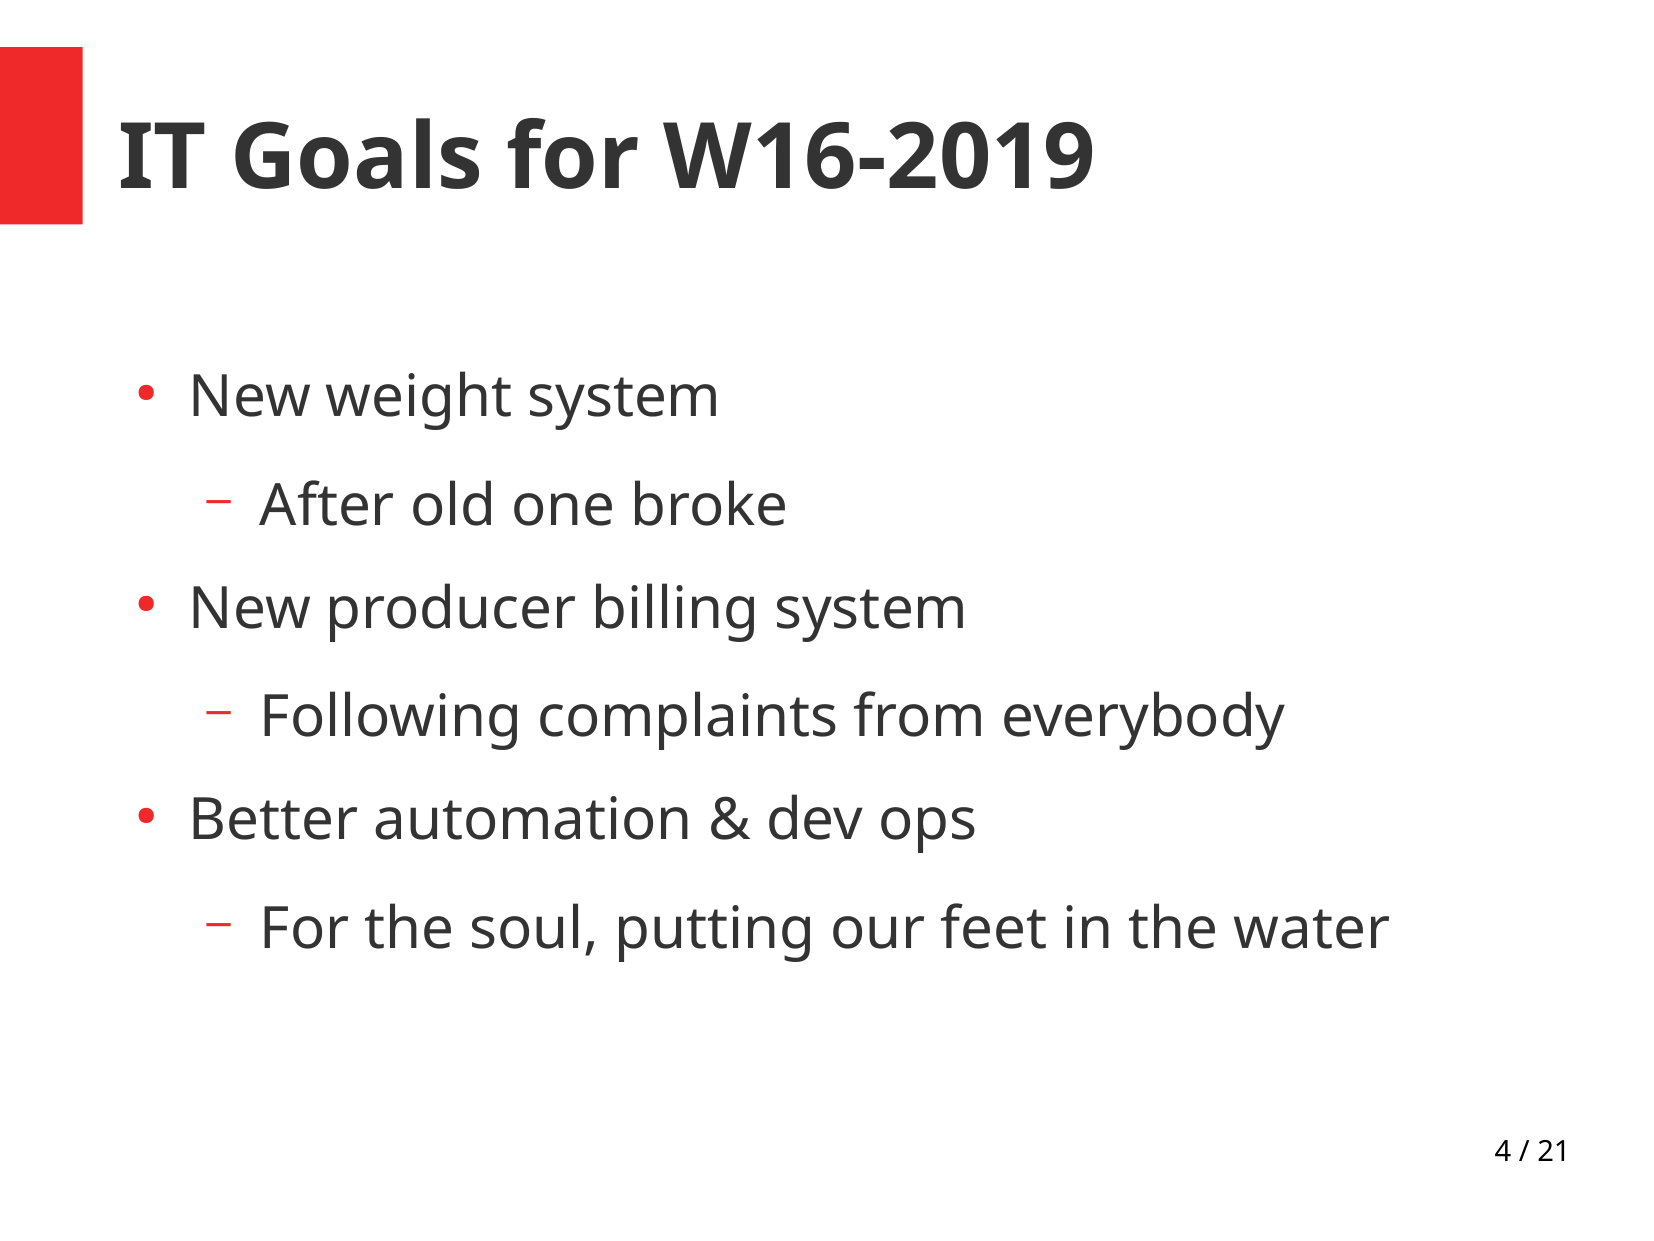

# IT Goals for W16-2019
New weight system
After old one broke
New producer billing system
Following complaints from everybody
Better automation & dev ops
For the soul, putting our feet in the water
4